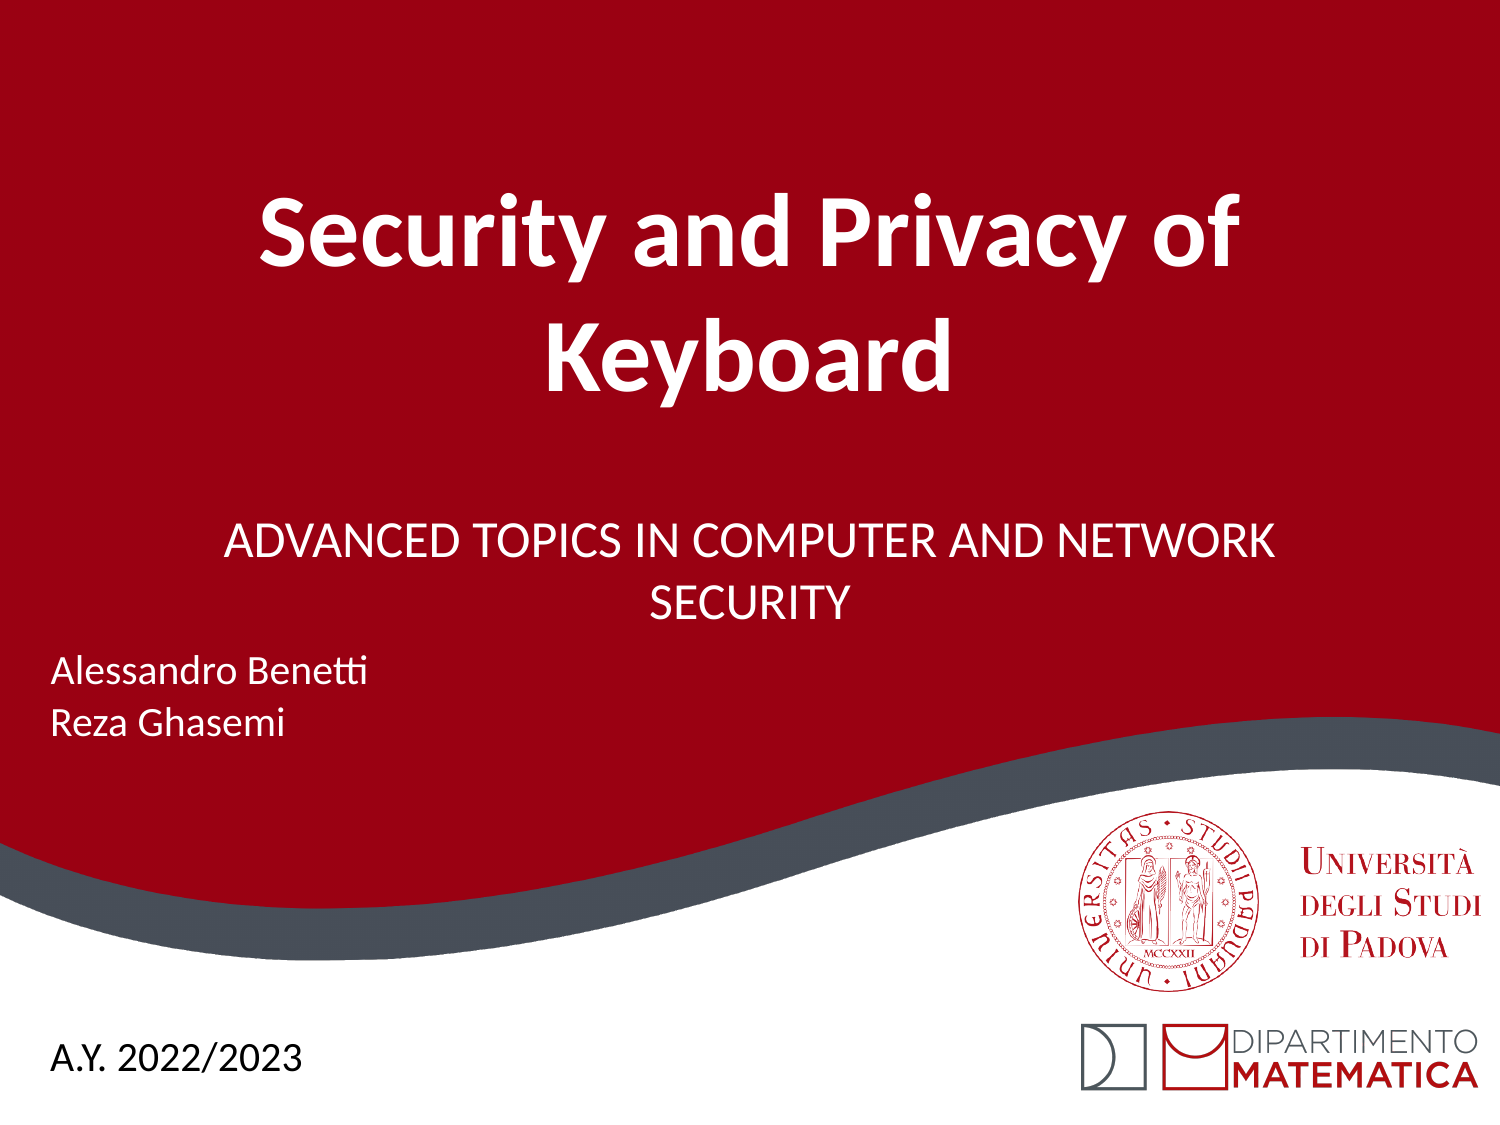

# Security and Privacy of Keyboard
ADVANCED TOPICS IN COMPUTER AND NETWORK SECURITY
Alessandro Benetti
Reza Ghasemi
A.Y. 2022/2023